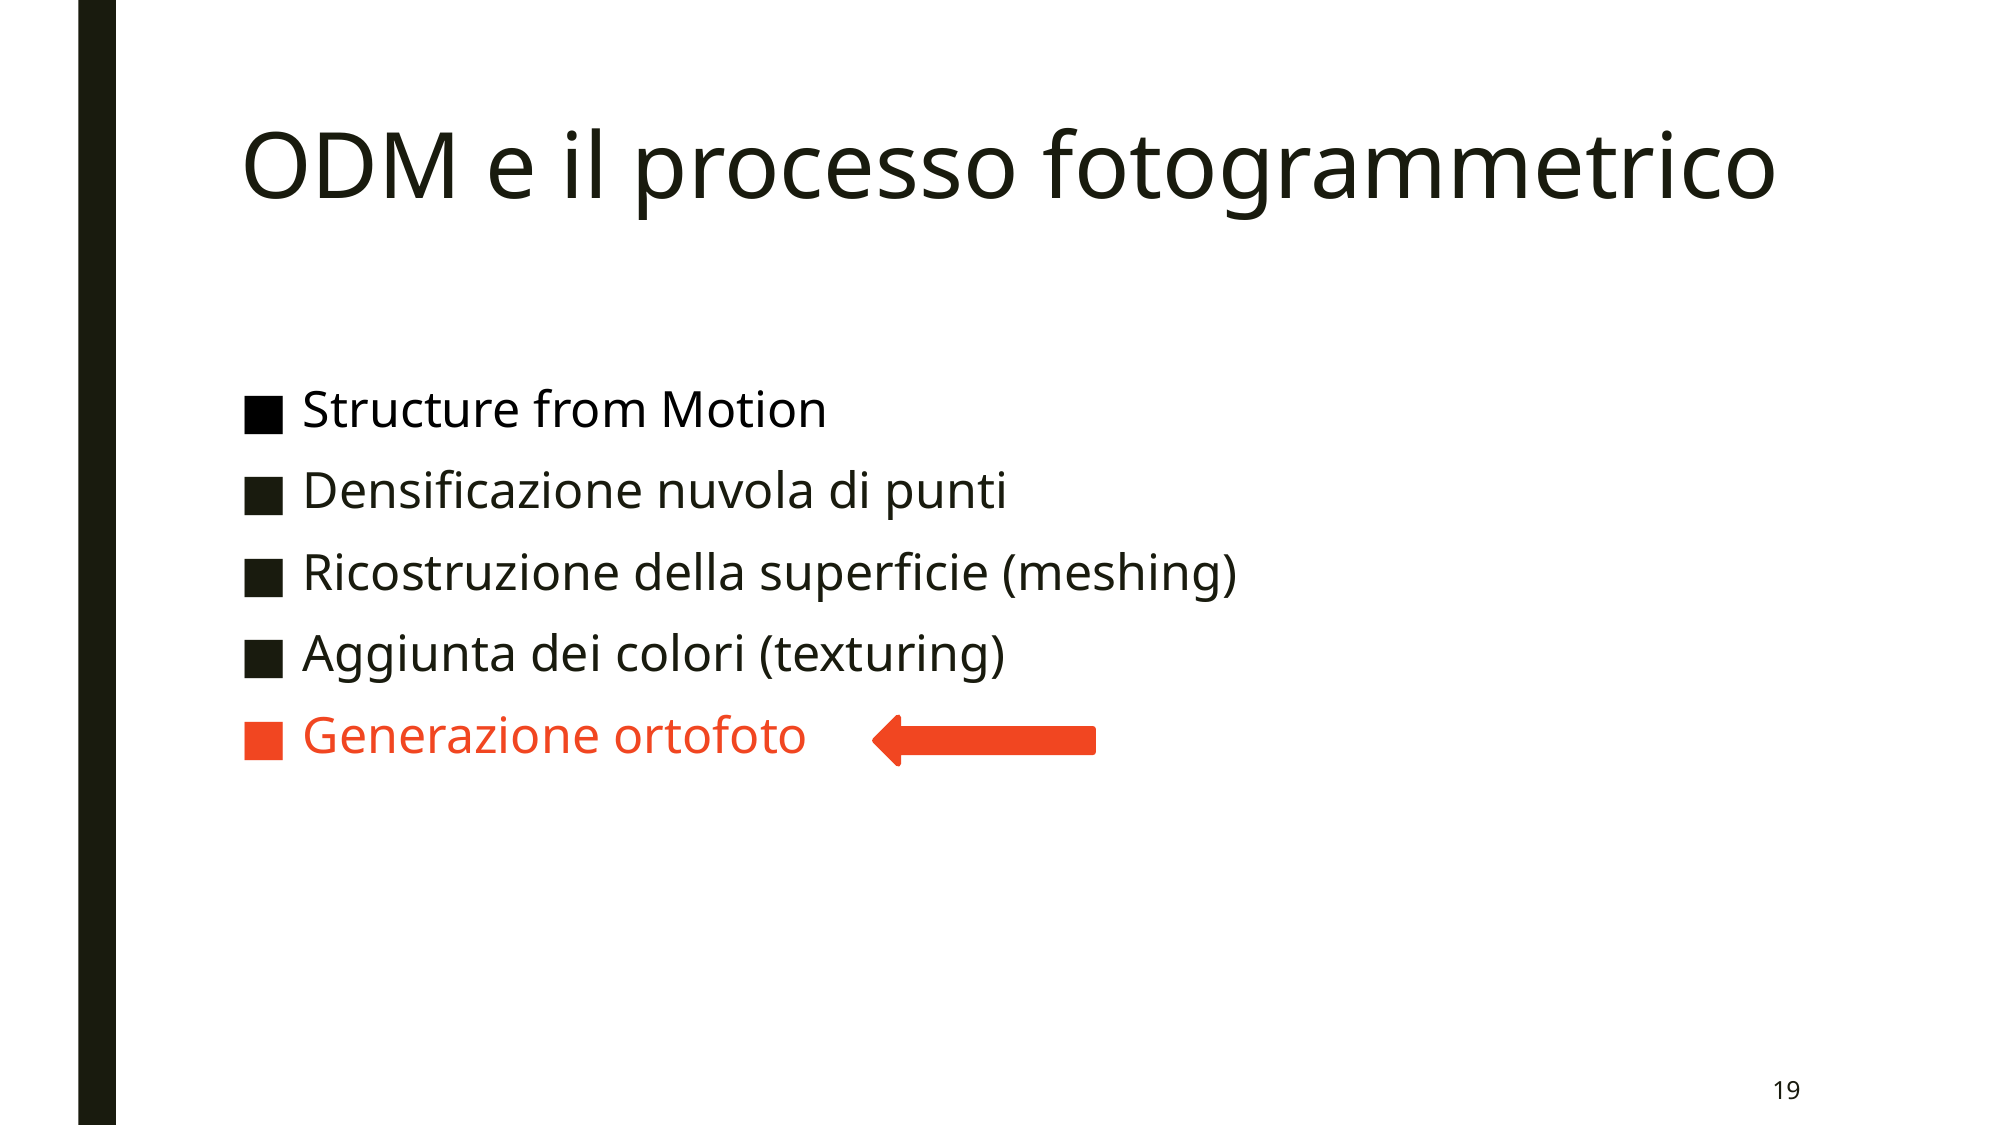

ODM e il processo fotogrammetrico
# Structure from Motion
Densificazione nuvola di punti
Ricostruzione della superficie (meshing)
Aggiunta dei colori (texturing)
Generazione ortofoto